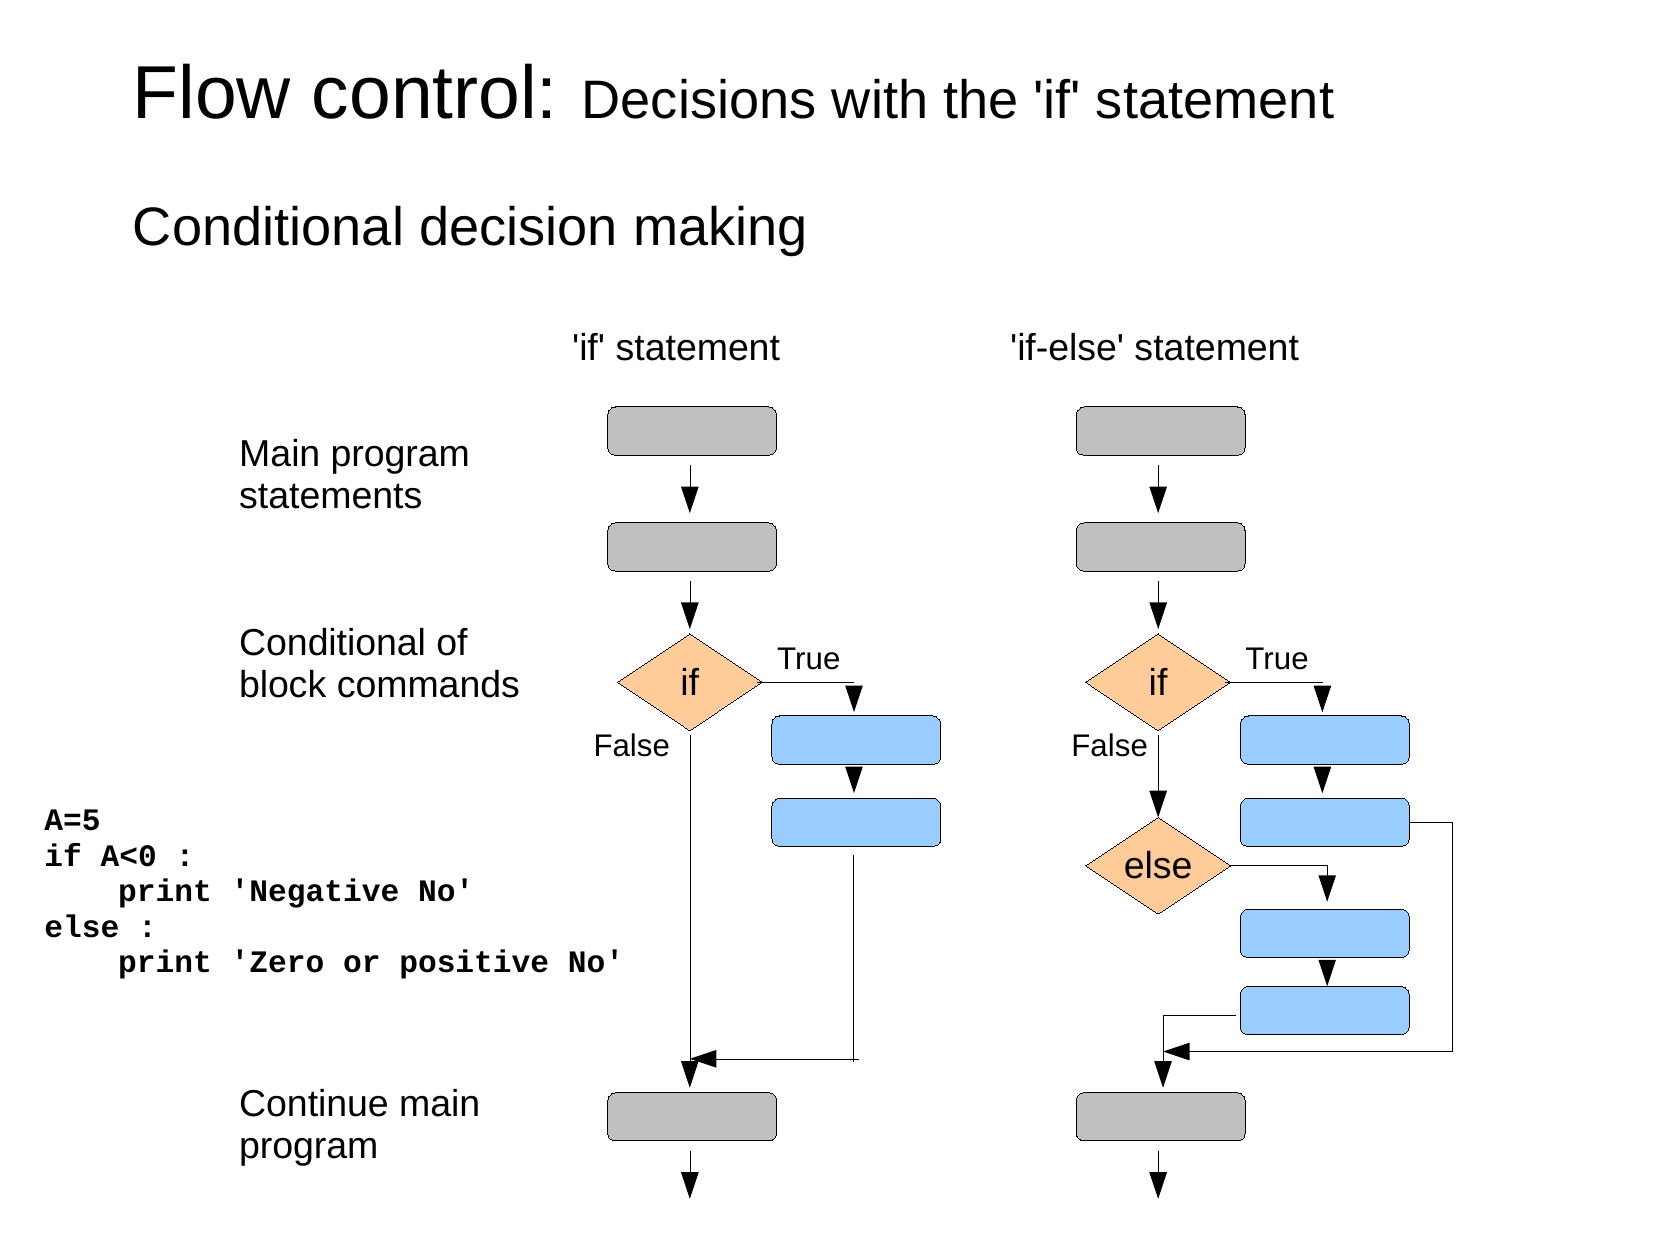

Flow control: Decisions with the 'if' statement
Conditional decision making
'if' statement
'if-else' statement
Main program statements
Conditional of block commands
if
True
if
True
False
False
A=5
if A<0 :
	print 'Negative No'
else :
	print 'Zero or positive No'
else
Continue main program